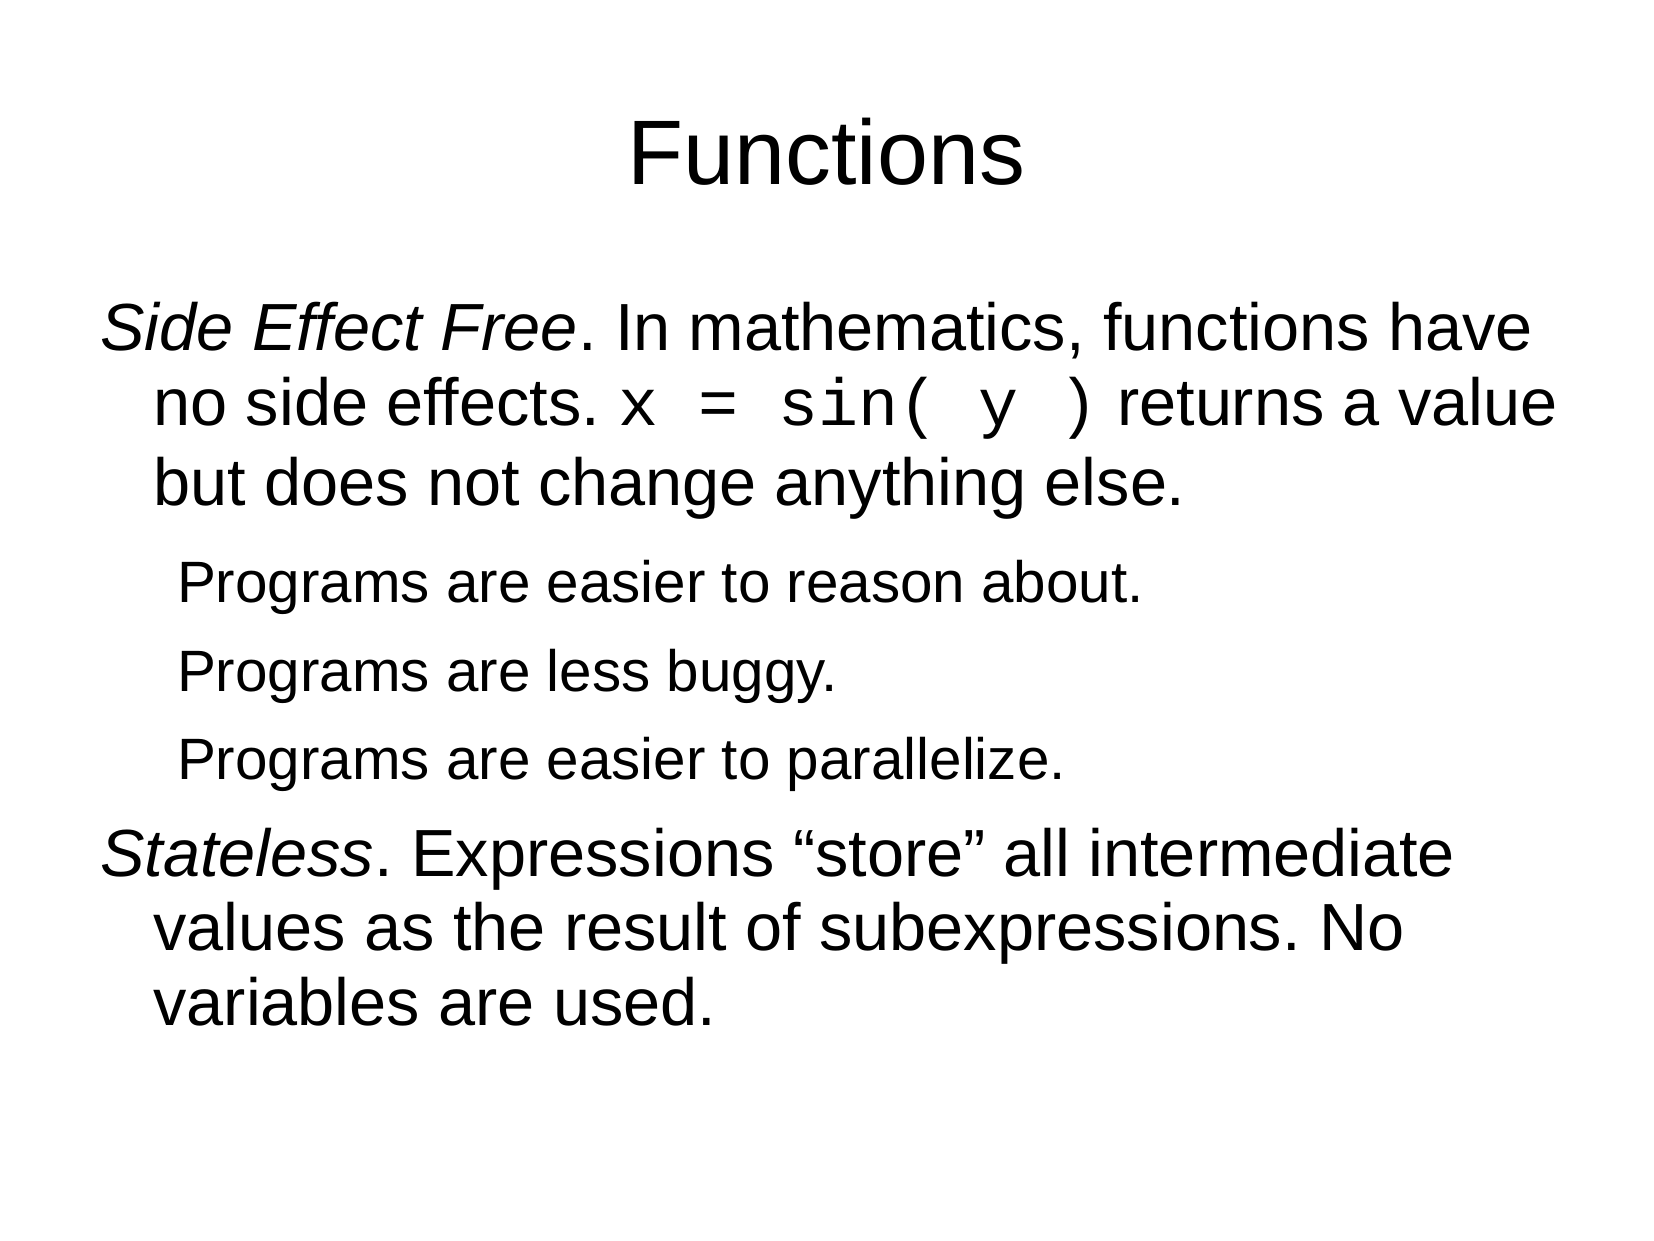

# Functions
Side Effect Free. In mathematics, functions have no side effects. x = sin( y ) returns a value but does not change anything else.
Programs are easier to reason about.
Programs are less buggy.
Programs are easier to parallelize.
Stateless. Expressions “store” all intermediate values as the result of subexpressions. No variables are used.